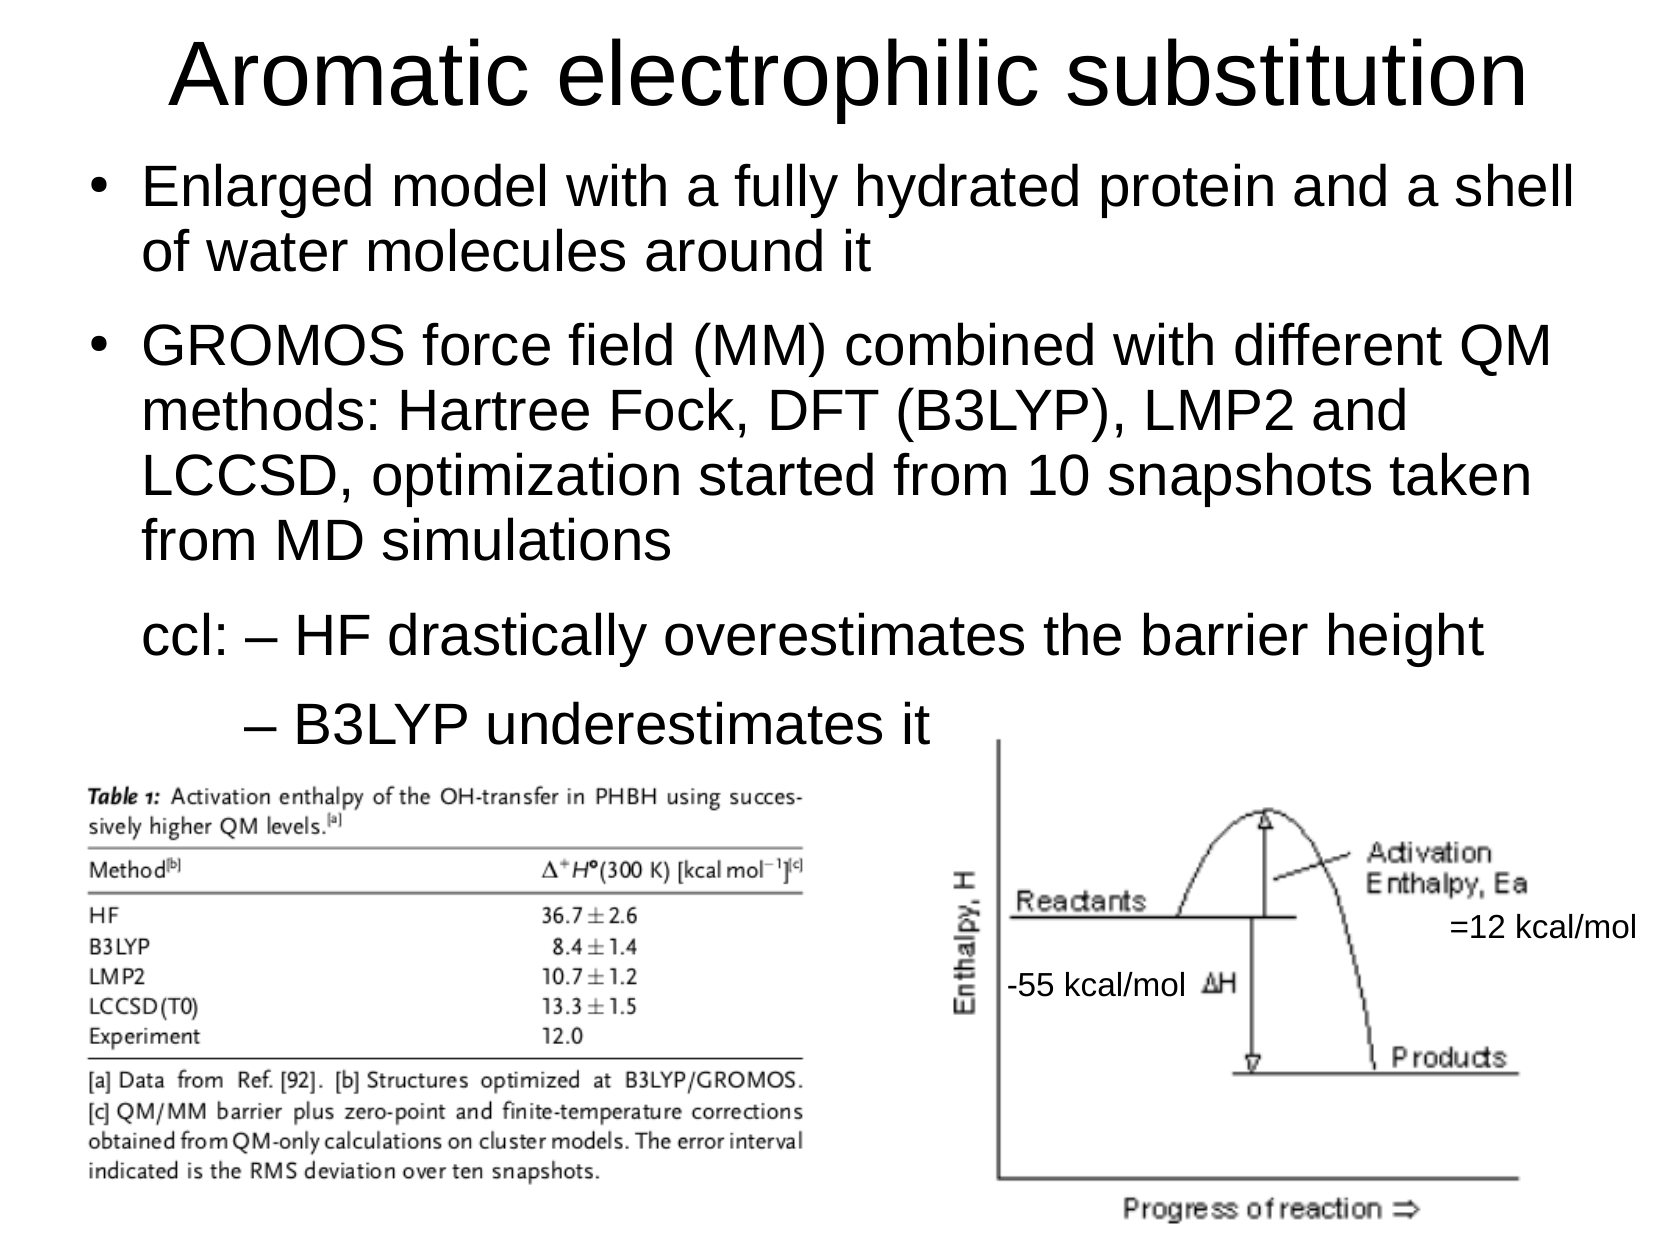

# Aromatic electrophilic substitution
Enlarged model with a fully hydrated protein and a shell of water molecules around it
GROMOS force field (MM) combined with different QM methods: Hartree Fock, DFT (B3LYP), LMP2 and LCCSD, optimization started from 10 snapshots taken from MD simulations
ccl: – HF drastically overestimates the barrier height
 – B3LYP underestimates it
 =12 kcal/mol
 -55 kcal/mol